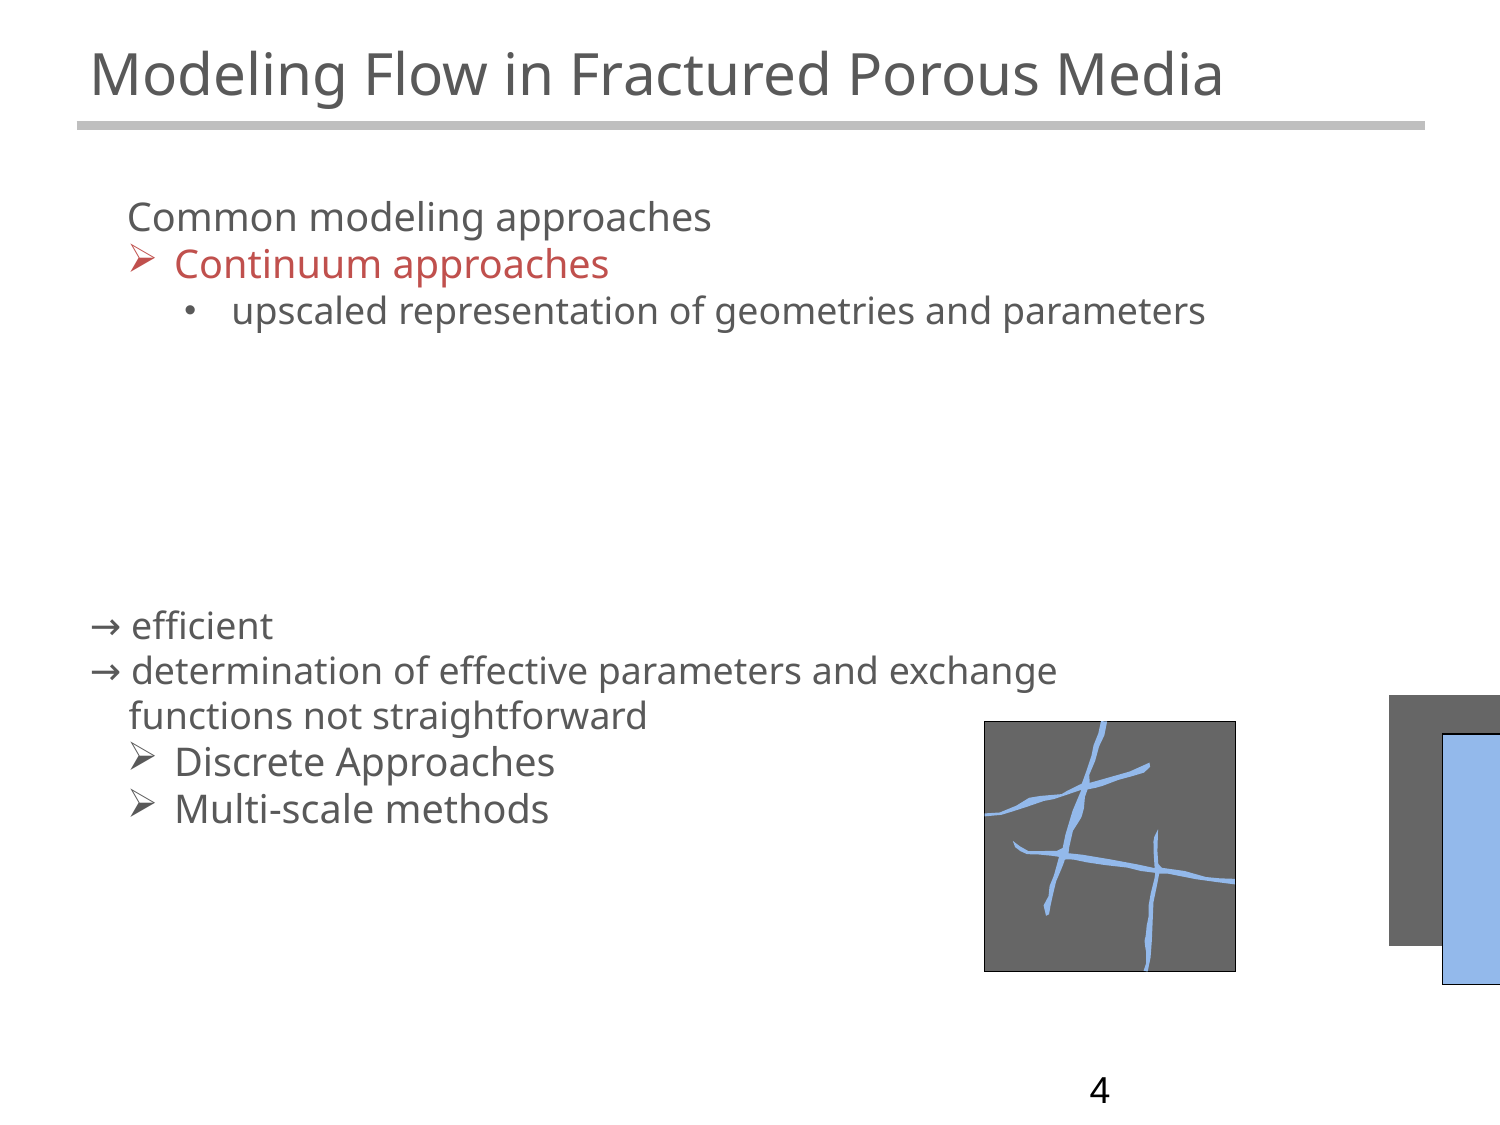

Modeling Flow in Fractured Porous Media
Common modeling approaches
Continuum approaches
upscaled representation of geometries and parameters
→ efficient
→ determination of effective parameters and exchange
 functions not straightforward
Discrete Approaches
Multi-scale methods